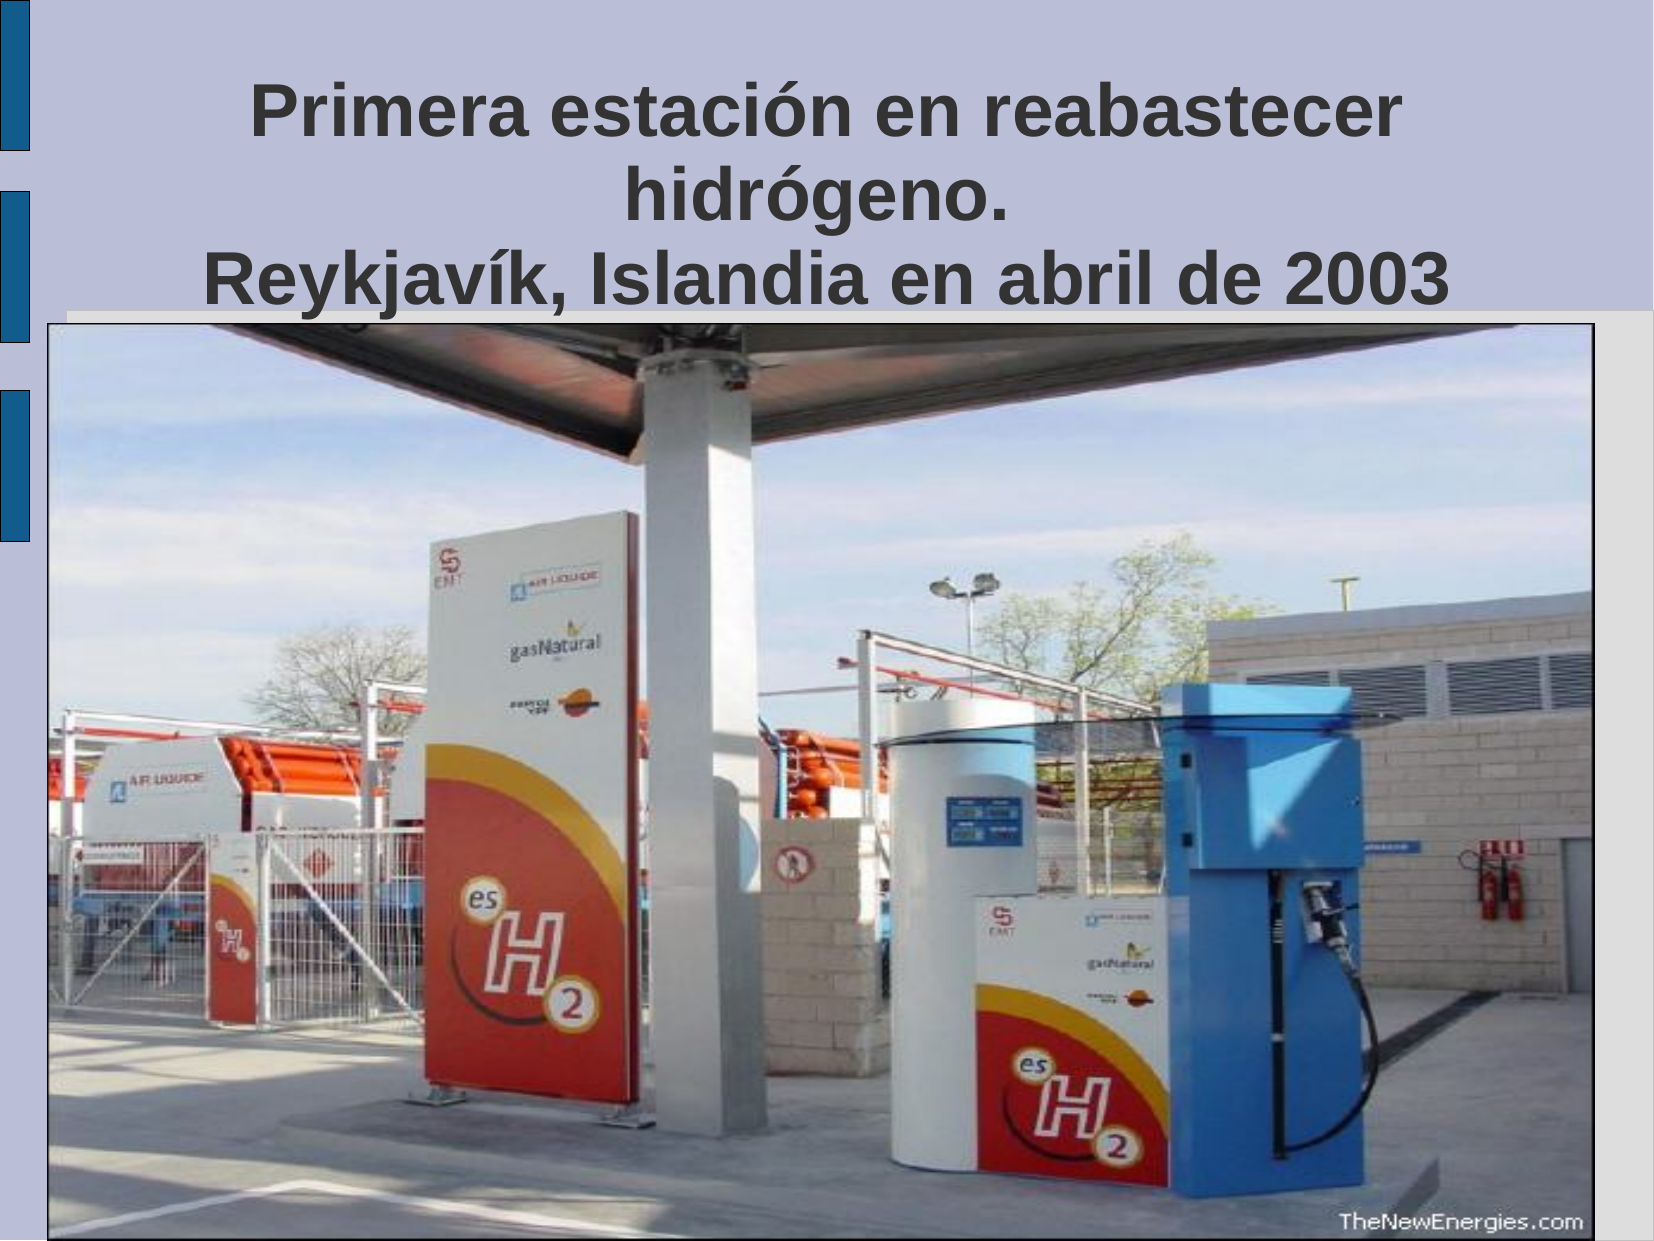

# Primera estación en reabastecer hidrógeno. Reykjavík, Islandia en abril de 2003